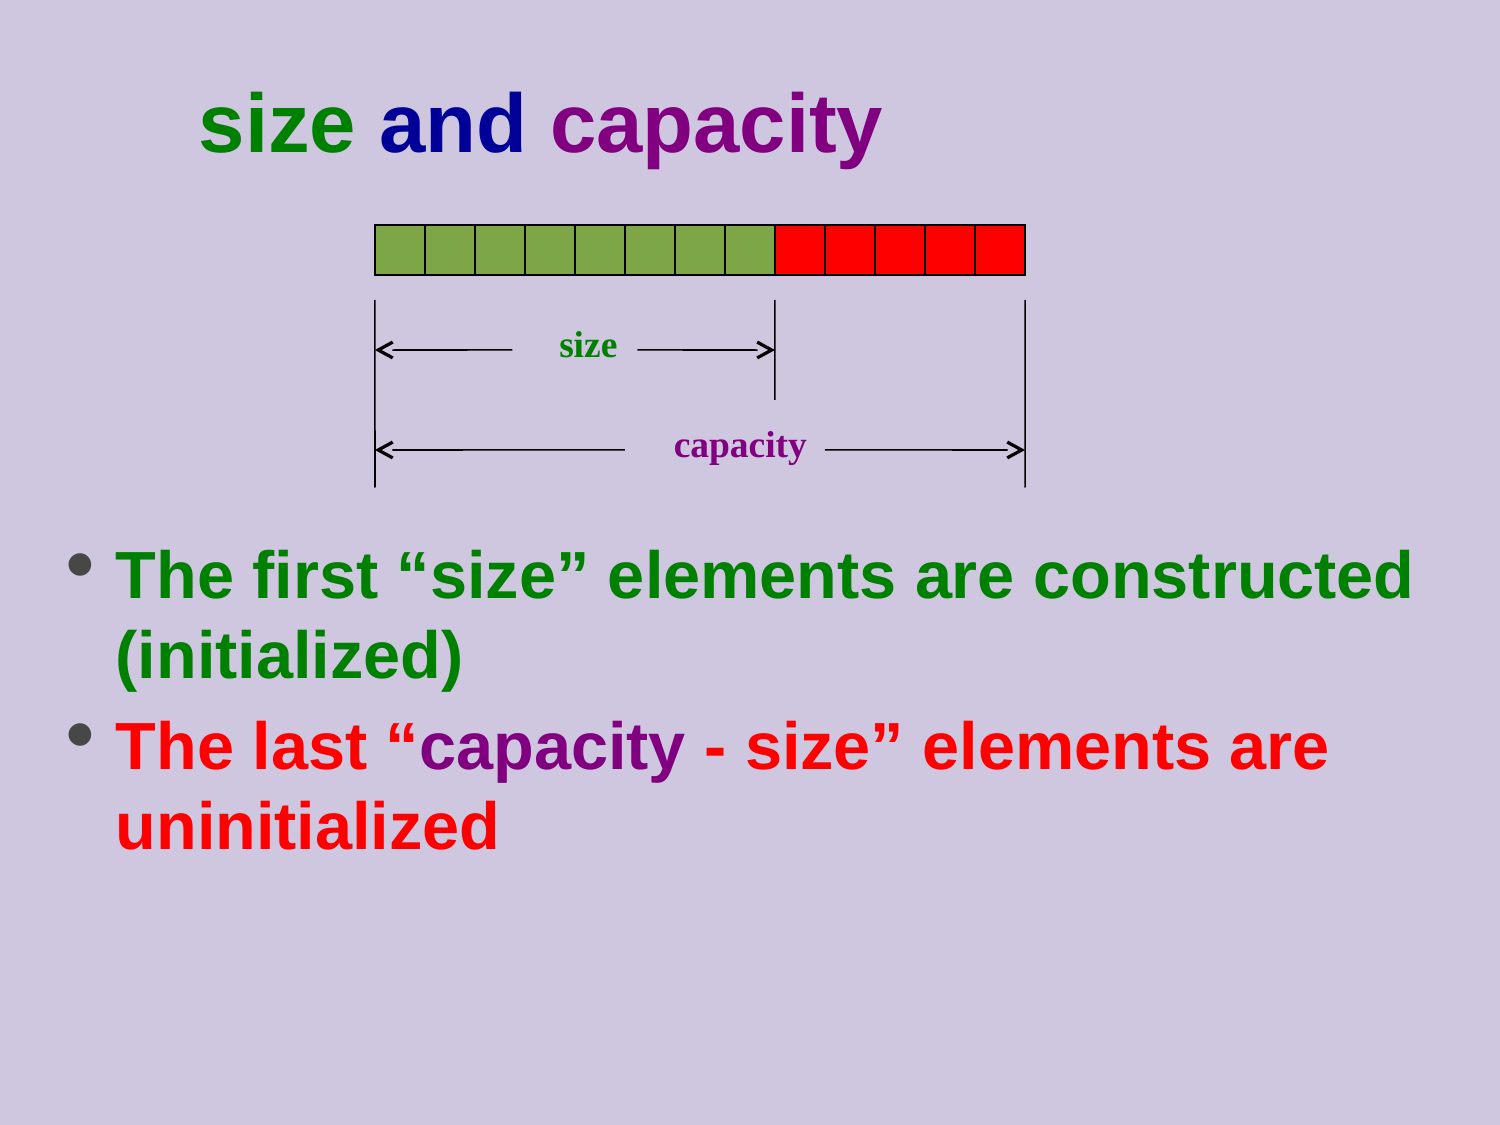

# size and capacity
size
capacity
The first “size” elements are constructed (initialized)
The last “capacity - size” elements are uninitialized